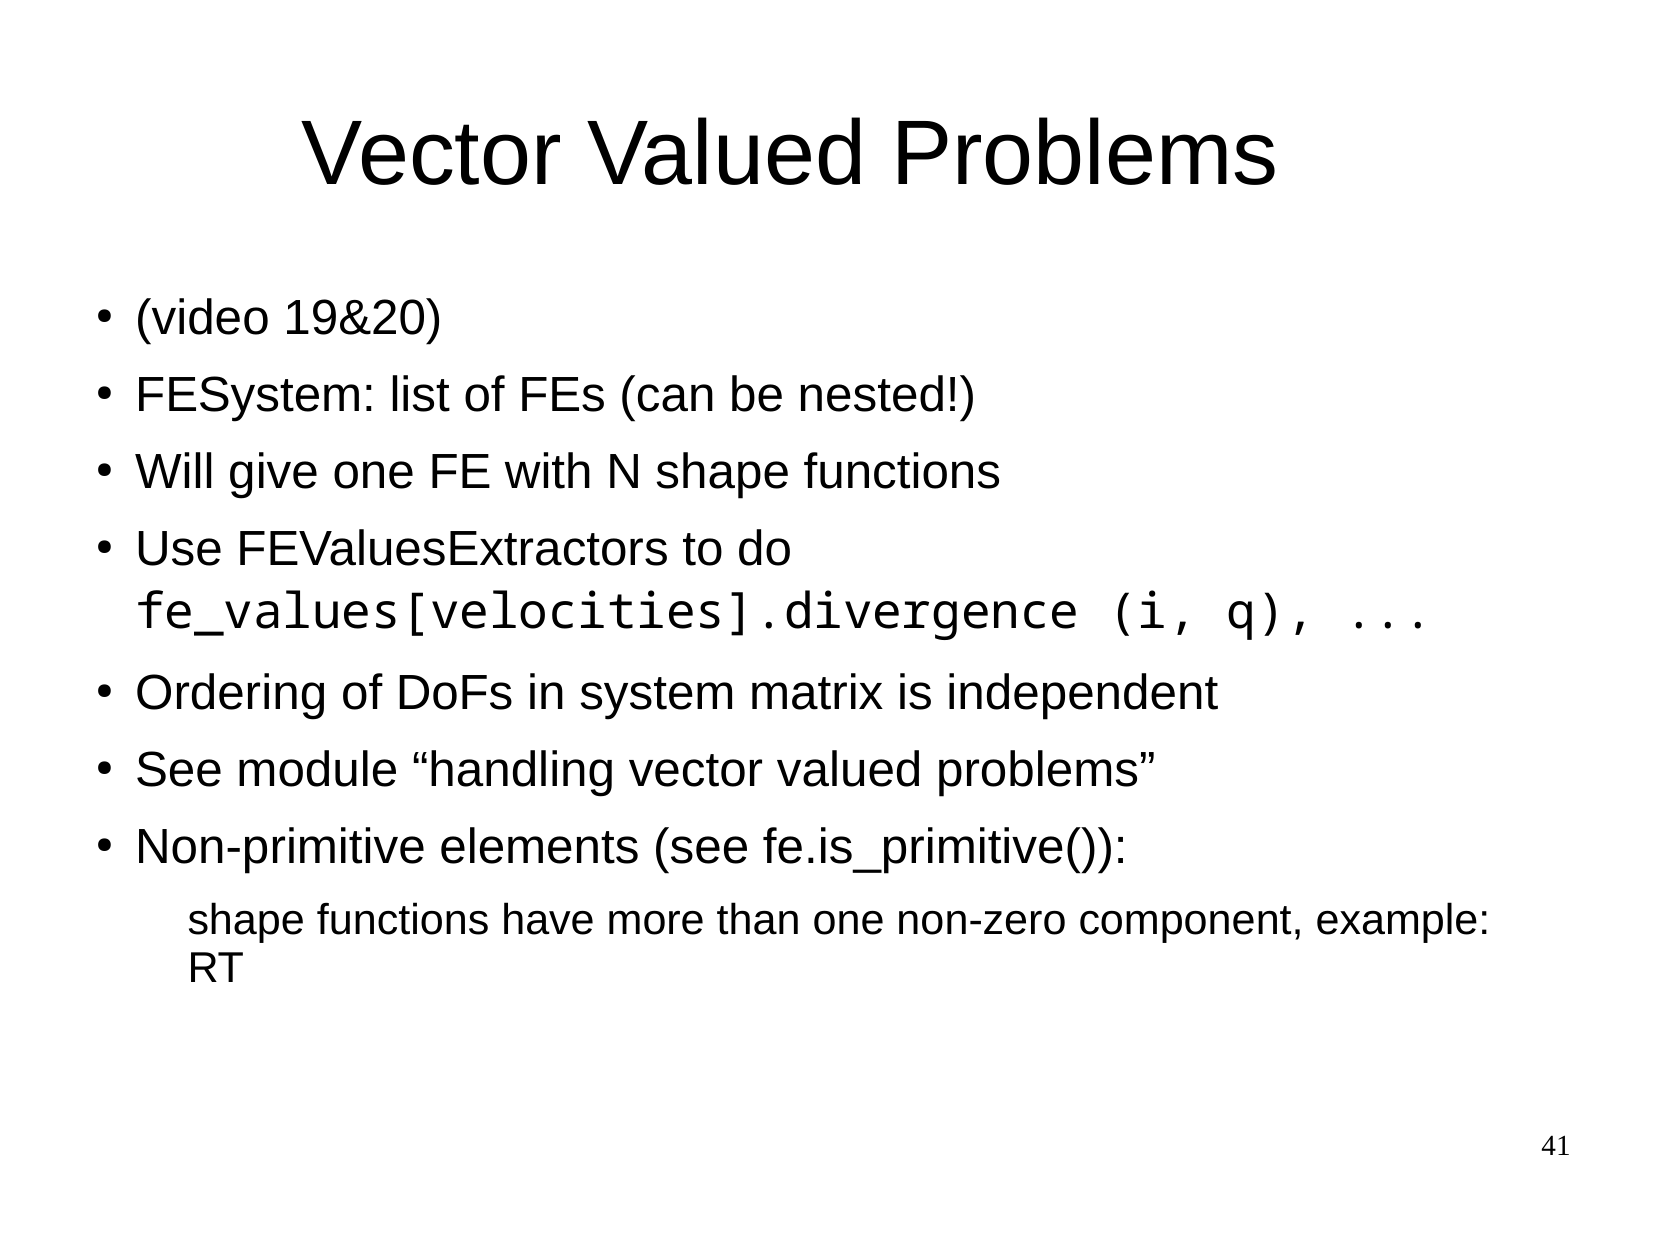

# Vector Valued Problems
(video 19&20)
FESystem: list of FEs (can be nested!)
Will give one FE with N shape functions
Use FEValuesExtractors to do fe_values[velocities].divergence (i, q), ...
Ordering of DoFs in system matrix is independent
See module “handling vector valued problems”
Non-primitive elements (see fe.is_primitive()):
shape functions have more than one non-zero component, example: RT
41